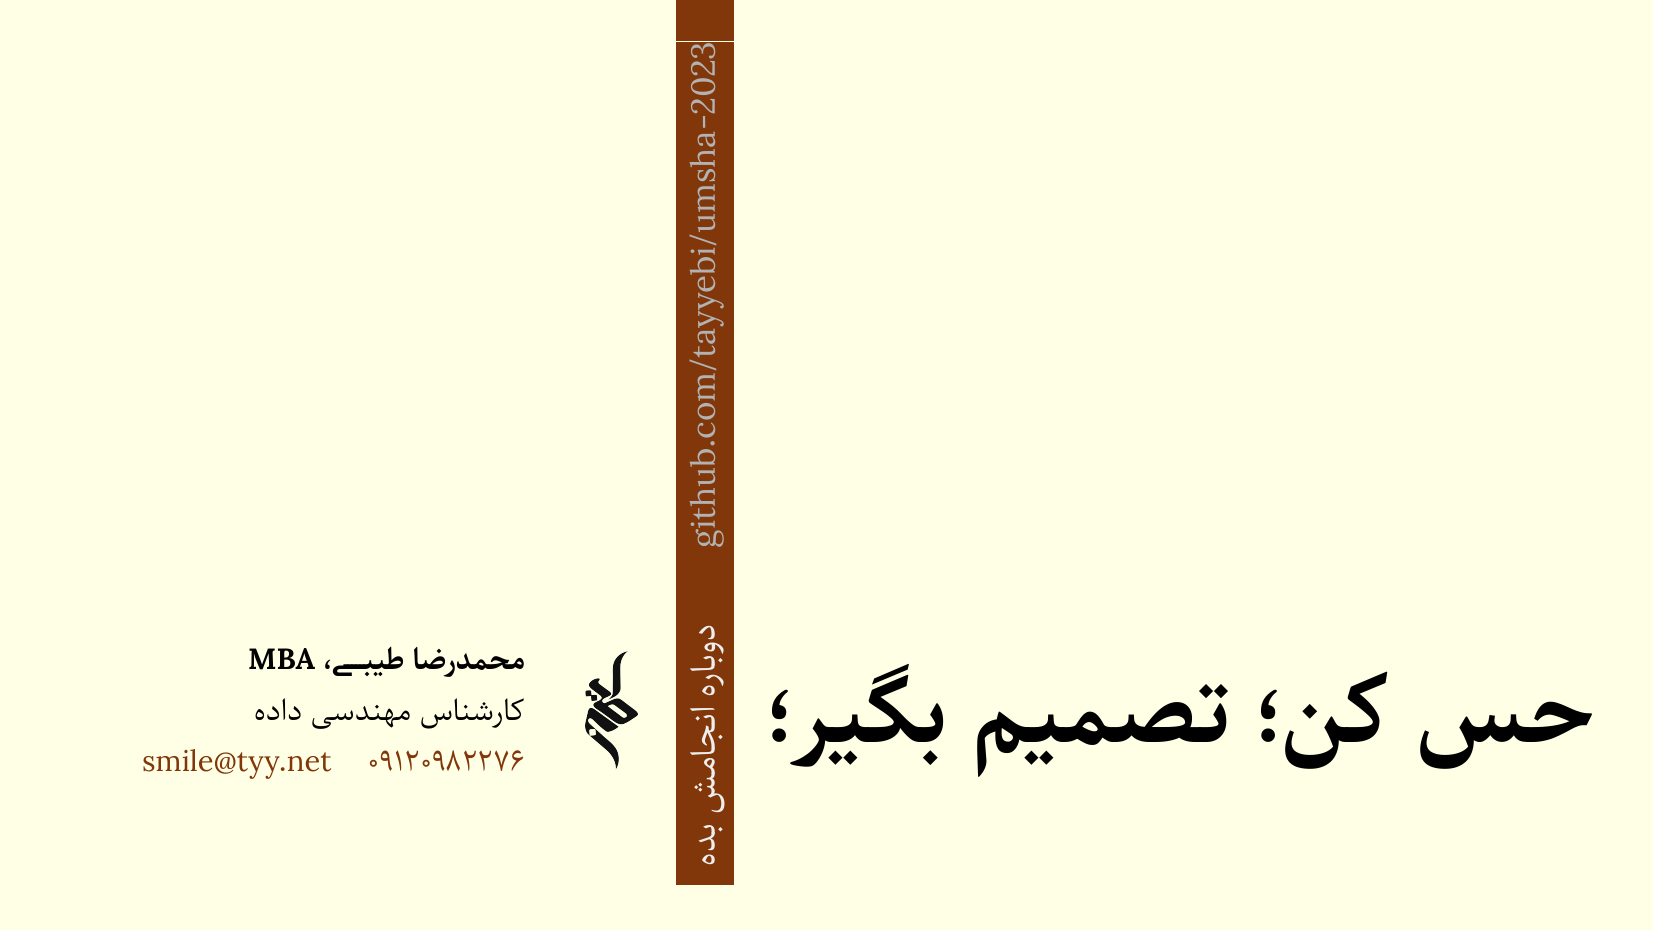

github.com/tayyebi/umsha-2023 دوباره انجامش بده
# حس کن؛ تصمیم بگیر؛
محمدرضا طیبـــــے، MBA
کارشناس مهندسی داده
smile@tyy.net	۰۹۱۲۰۹۸۲۲۷۶